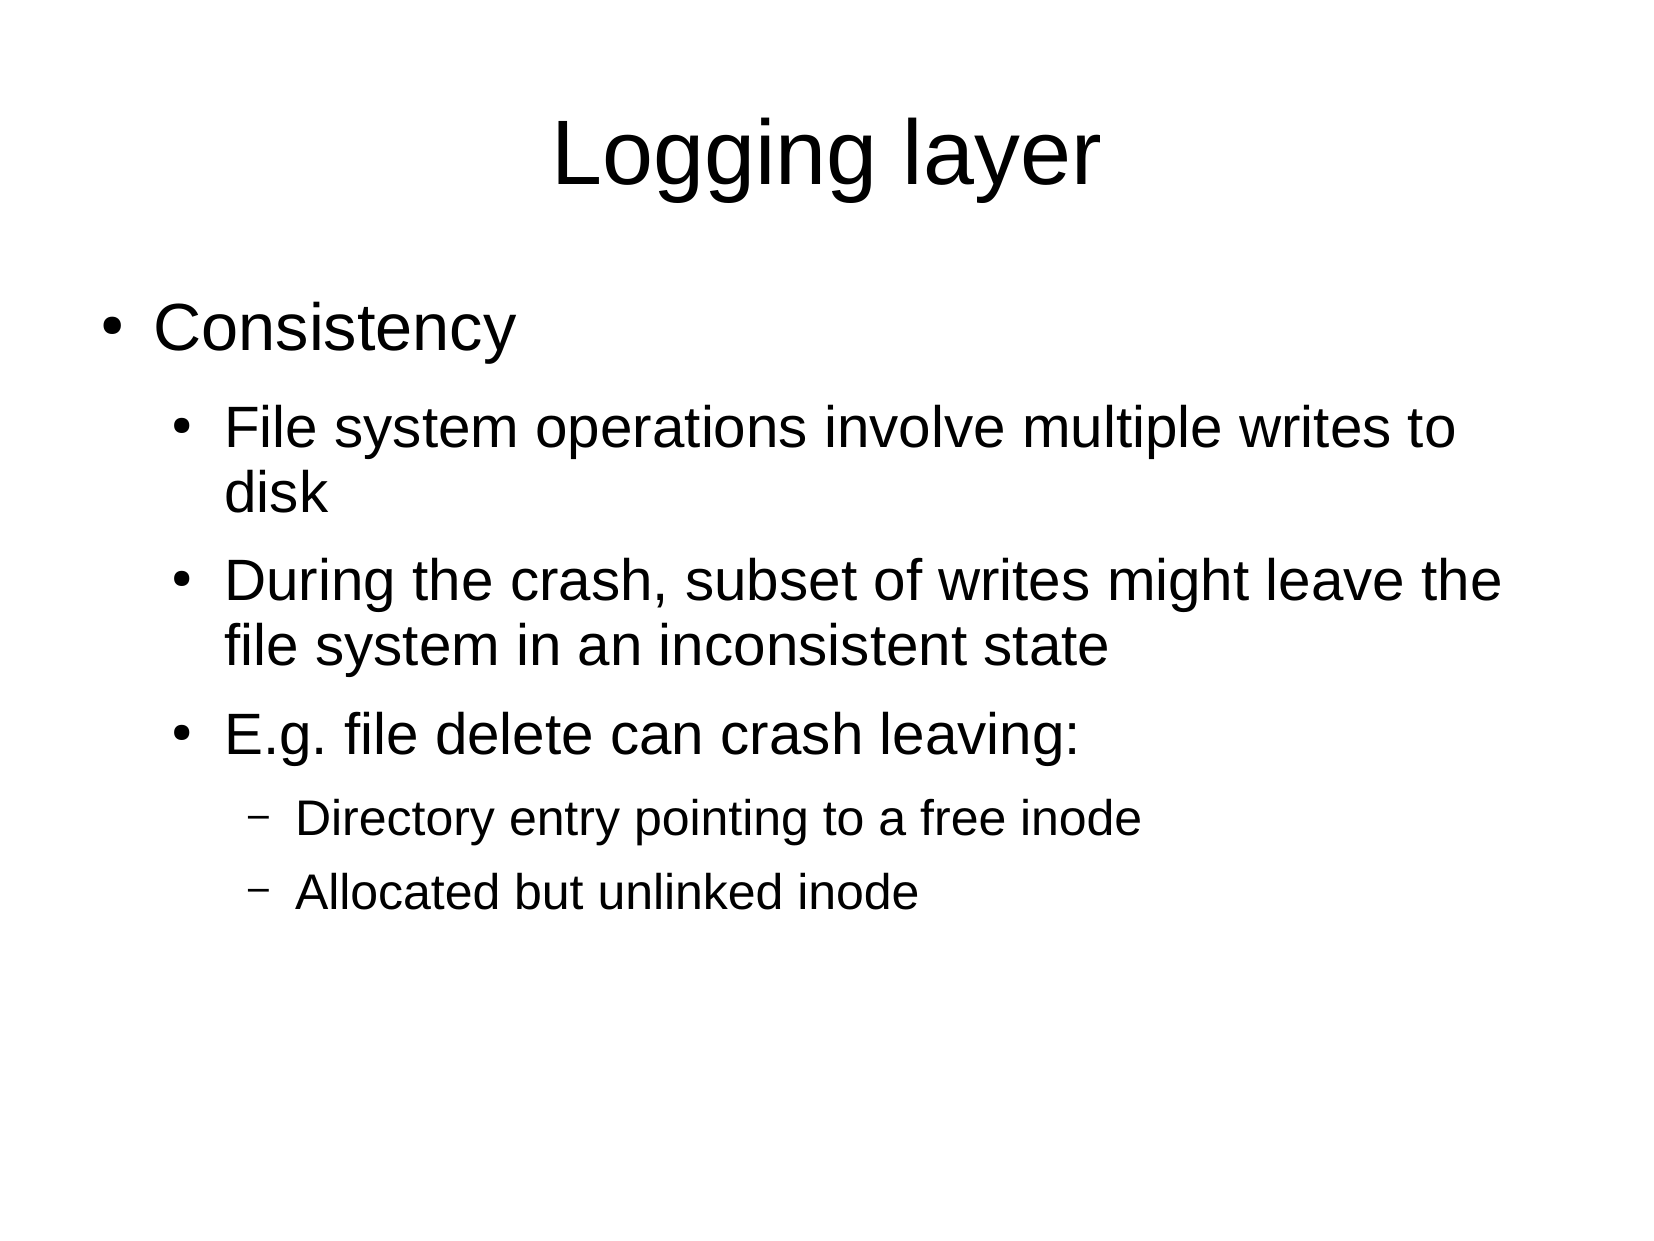

# Logging layer
Consistency
File system operations involve multiple writes to disk
During the crash, subset of writes might leave the file system in an inconsistent state
E.g. file delete can crash leaving:
Directory entry pointing to a free inode
Allocated but unlinked inode